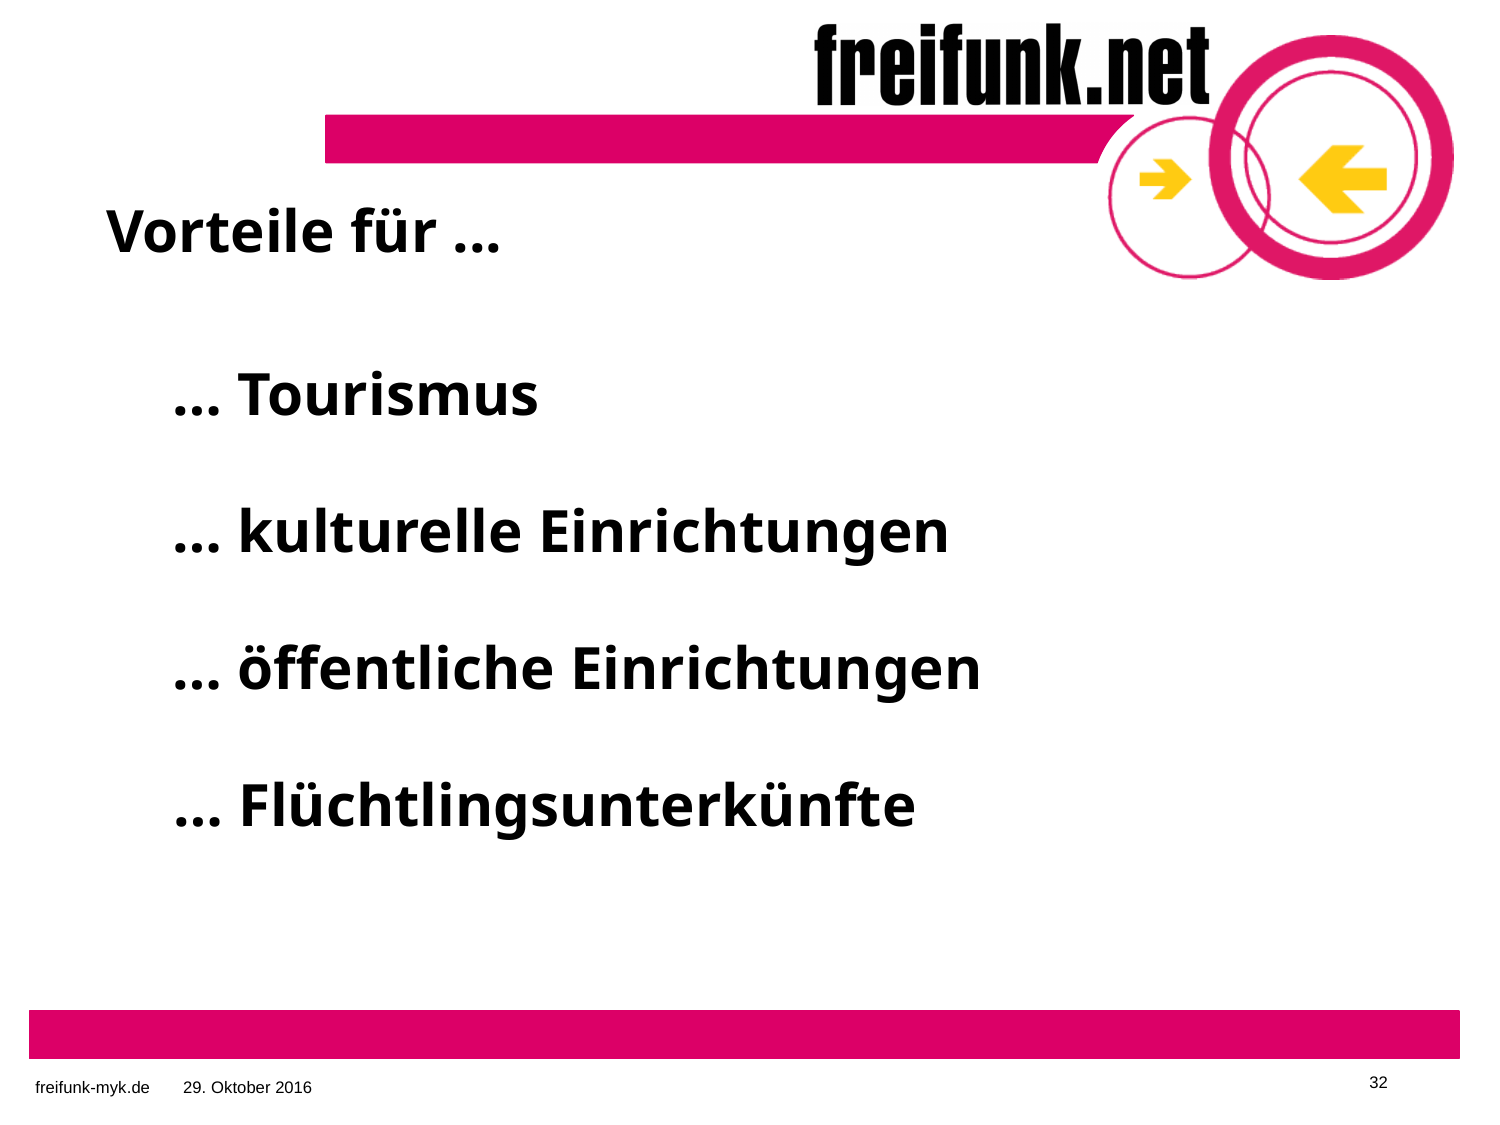

# Vorteile für ...
… Tourismus
… kulturelle Einrichtungen
… öffentliche Einrichtungen
… Flüchtlingsunterkünfte
32
freifunk-myk.de